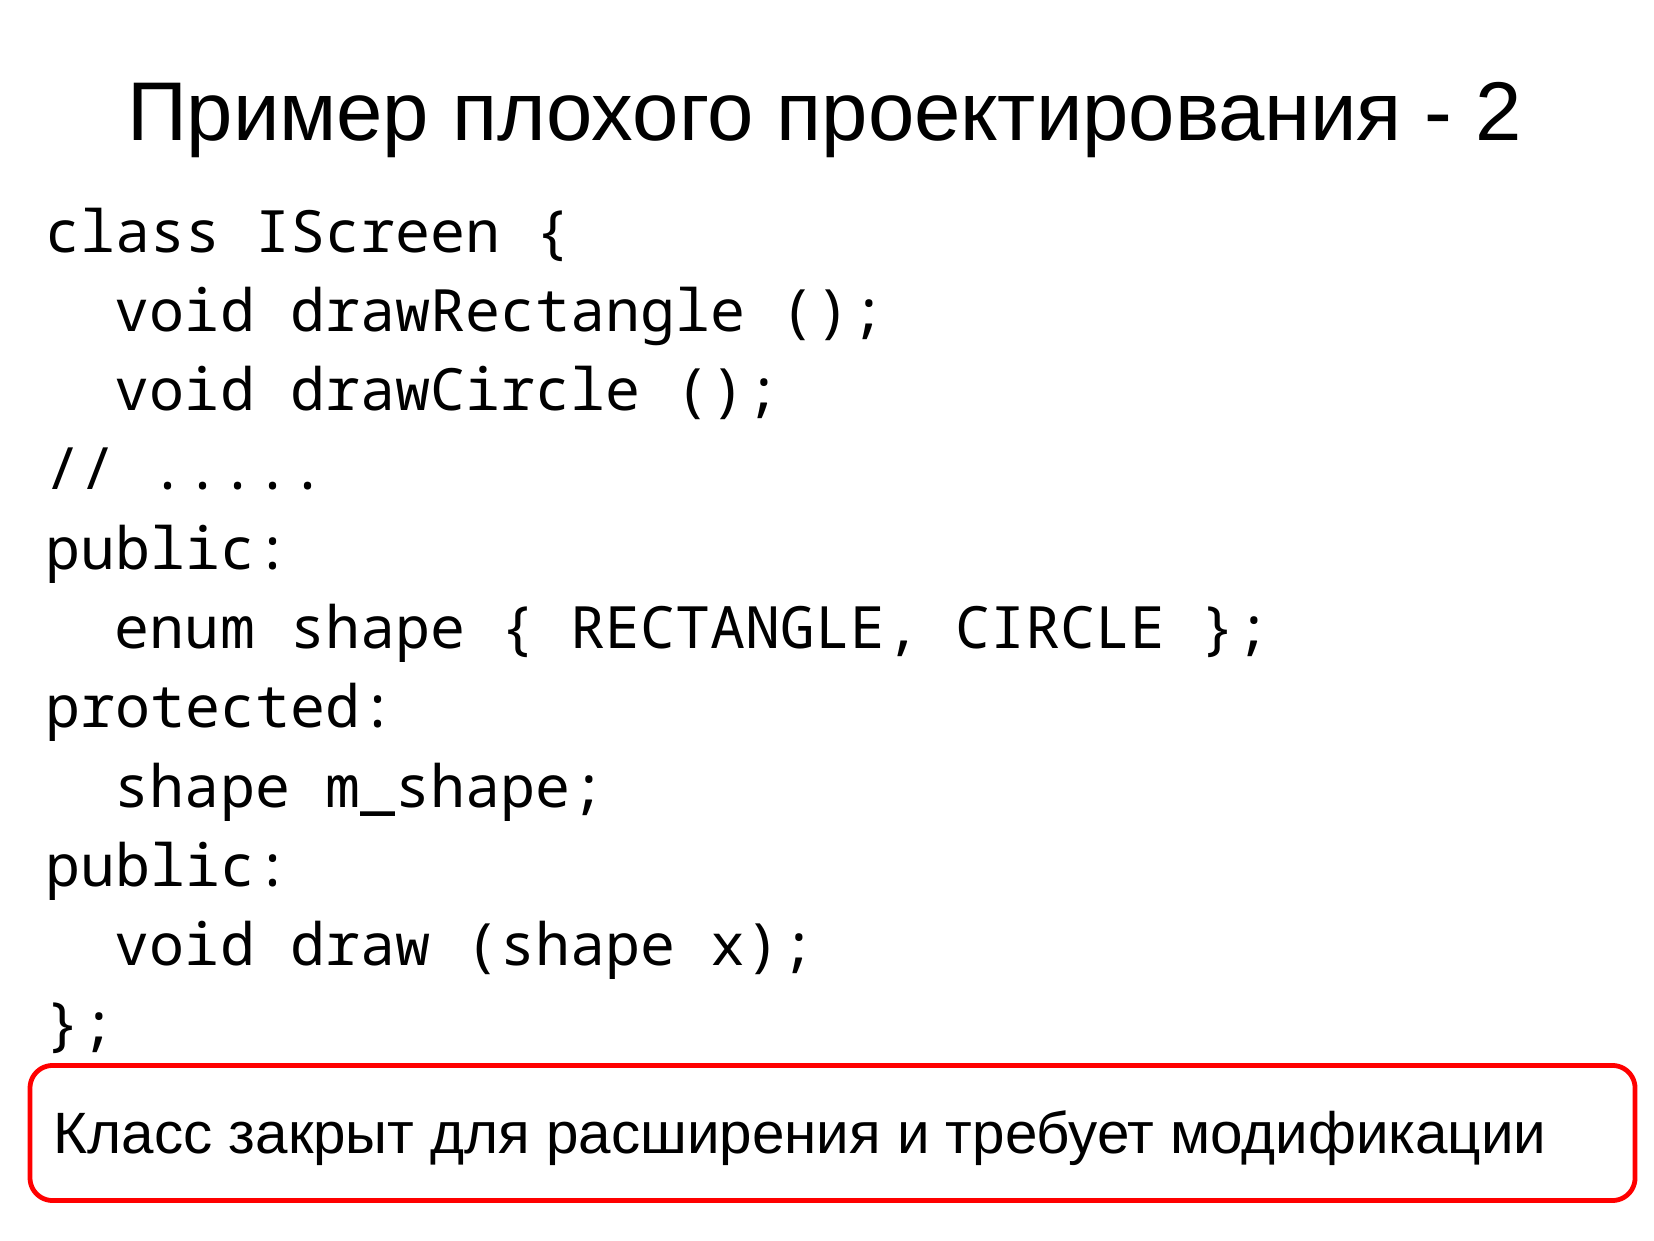

# Пример плохого проектирования - 2
class IScreen {
 void drawRectangle ();
 void drawCircle ();
// .....
public:
 enum shape { RECTANGLE, CIRCLE };
protected:
 shape m_shape;
public:
 void draw (shape x);
};
Класс закрыт для расширения и требует модификации